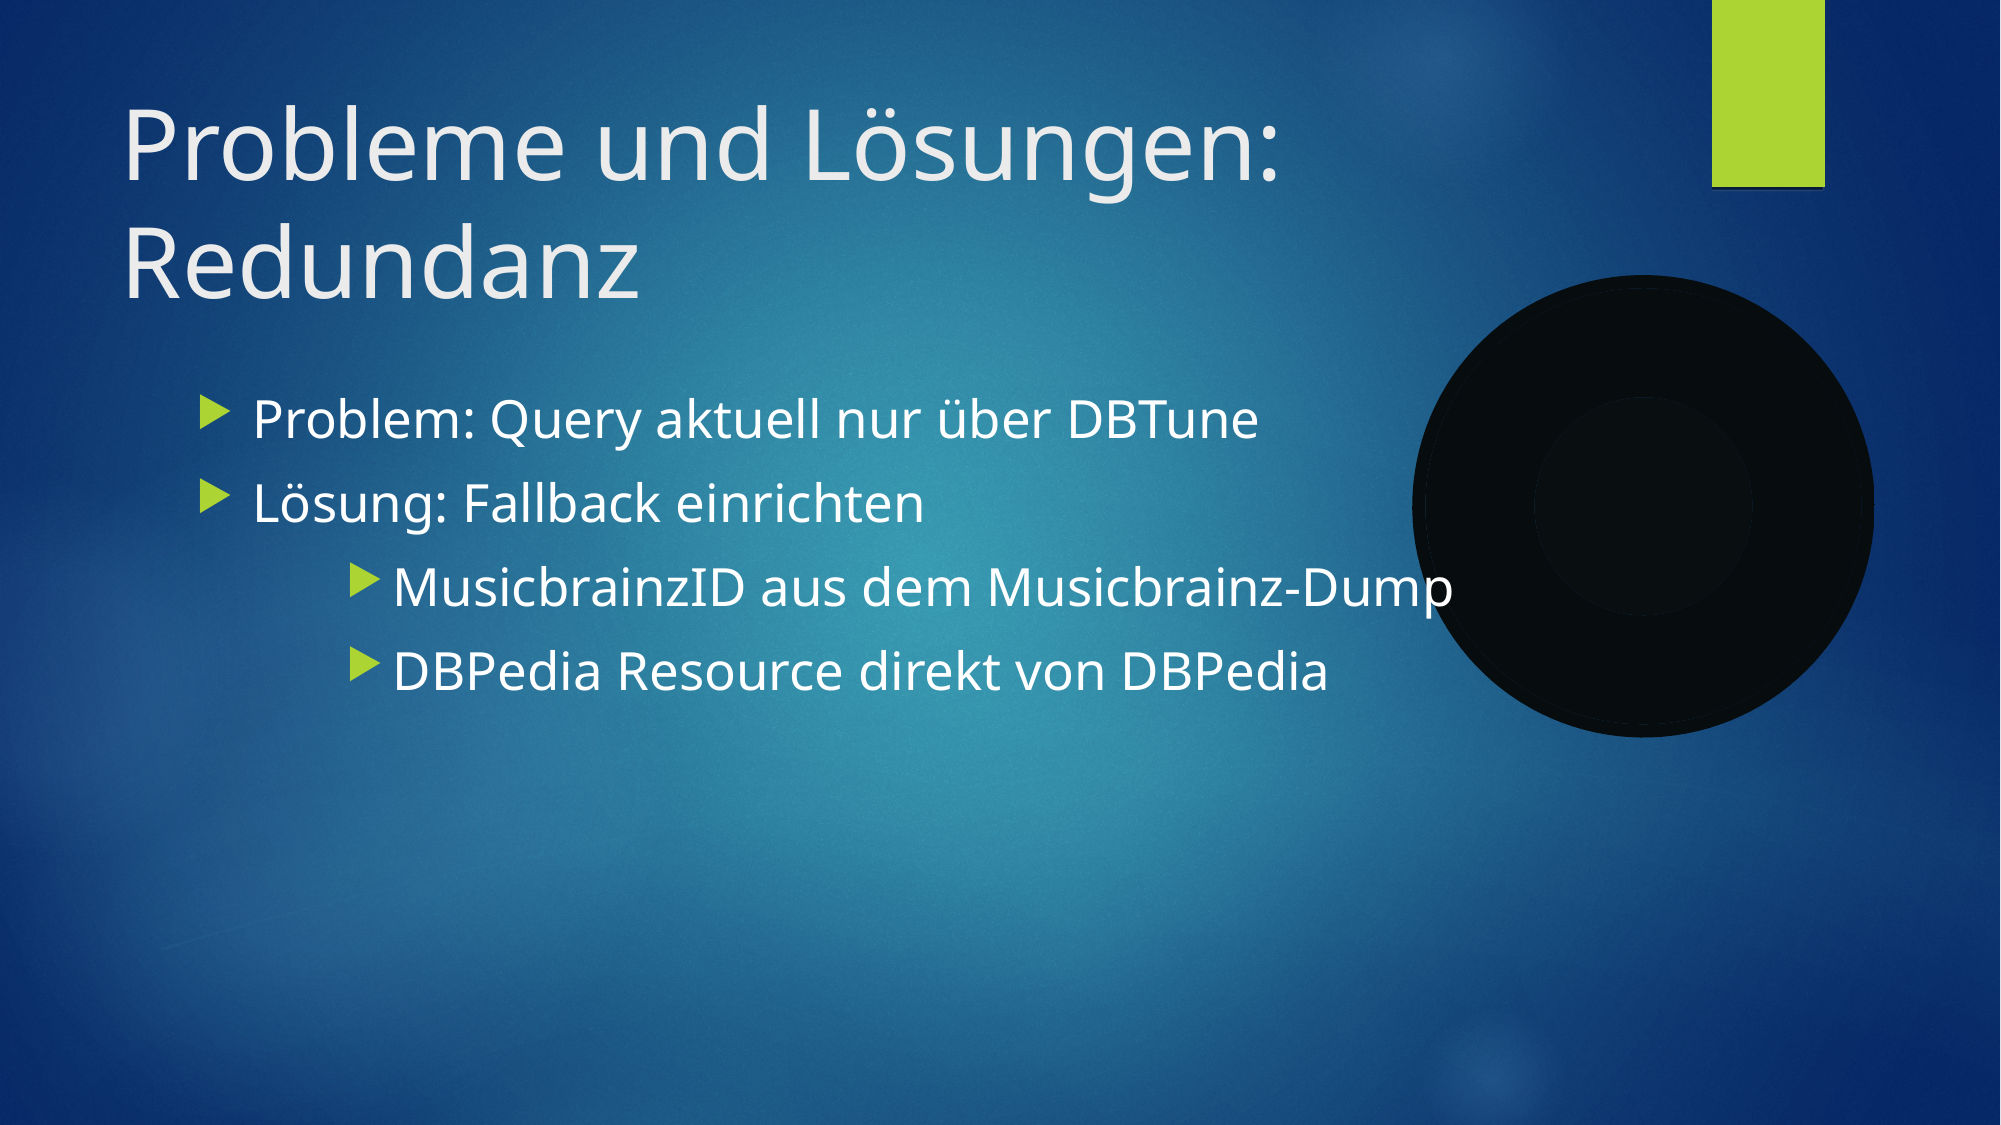

# Probleme und Lösungen:
Redundanz
Problem: Query aktuell nur über DBTune
Lösung: Fallback einrichten
MusicbrainzID aus dem Musicbrainz-Dump
DBPedia Resource direkt von DBPedia